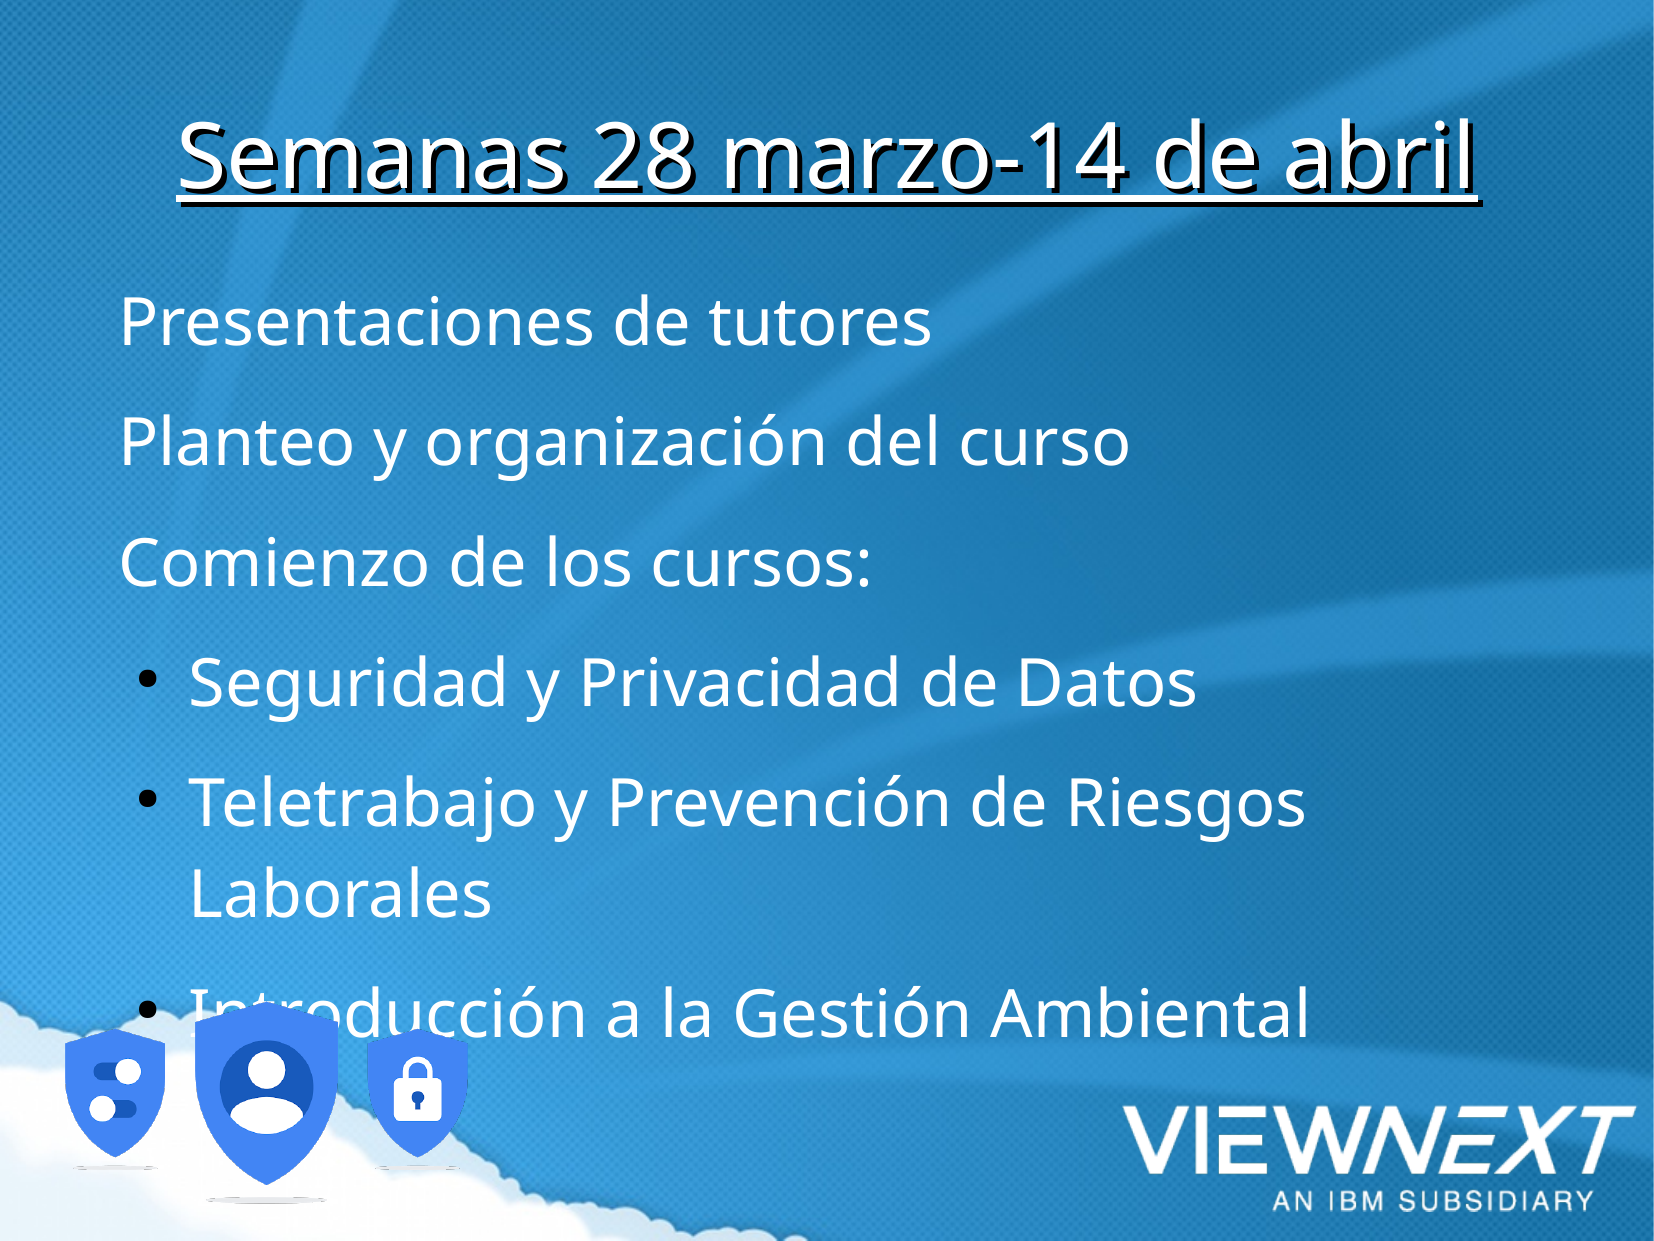

# Semanas 28 marzo-14 de abril
Presentaciones de tutores
Planteo y organización del curso
Comienzo de los cursos:
Seguridad y Privacidad de Datos
Teletrabajo y Prevención de Riesgos Laborales
Introducción a la Gestión Ambiental